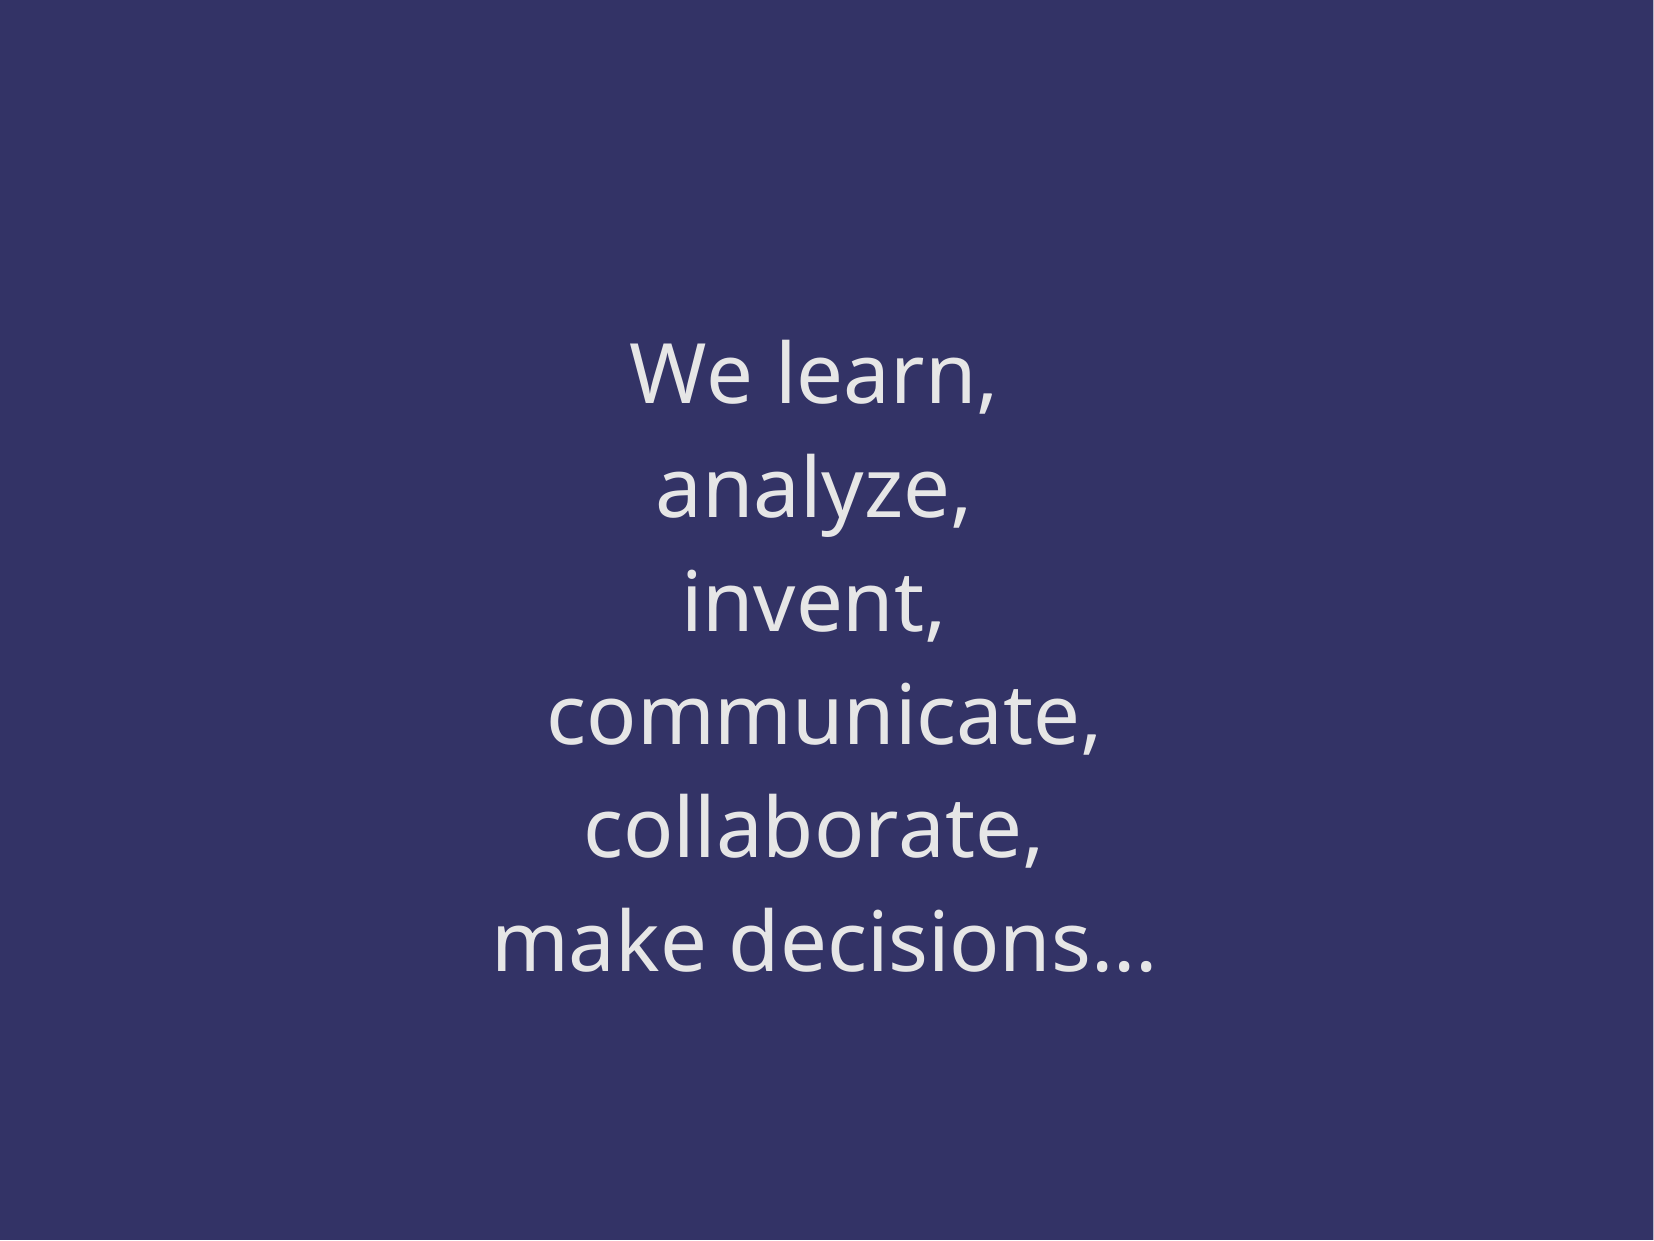

# We learn,
analyze,
invent,
communicate,
collaborate,
make decisions...